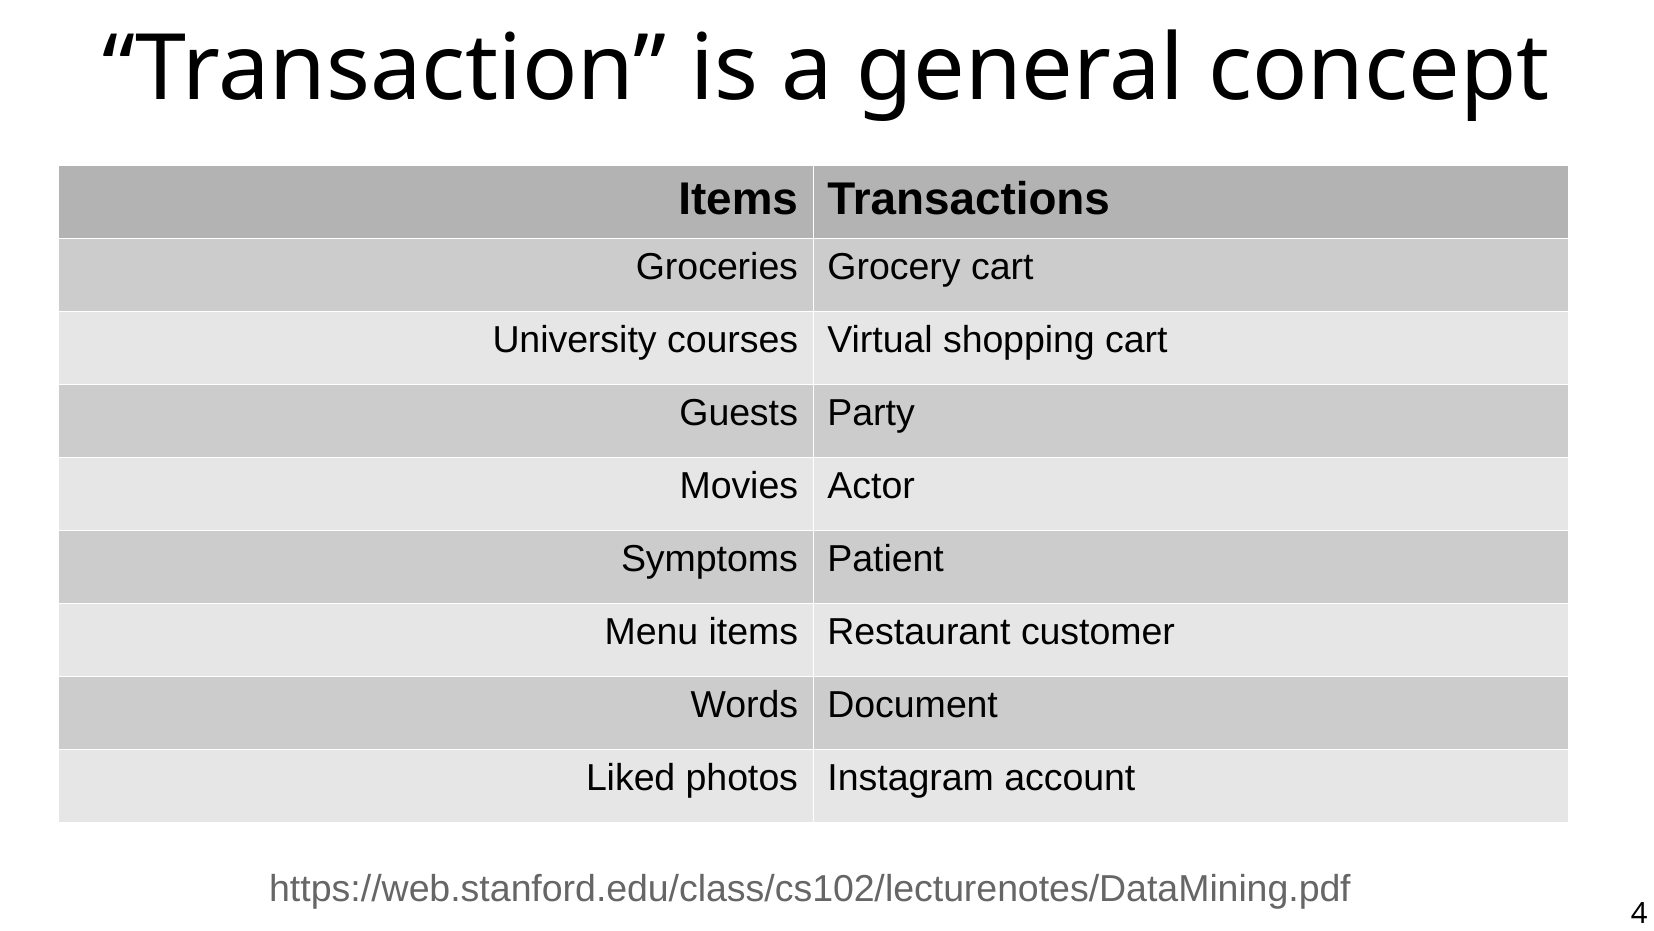

# “Transaction” is a general concept
| Items | Transactions |
| --- | --- |
| Groceries | Grocery cart |
| University courses | Virtual shopping cart |
| Guests | Party |
| Movies | Actor |
| Symptoms | Patient |
| Menu items | Restaurant customer |
| Words | Document |
| Liked photos | Instagram account |
https://web.stanford.edu/class/cs102/lecturenotes/DataMining.pdf
4